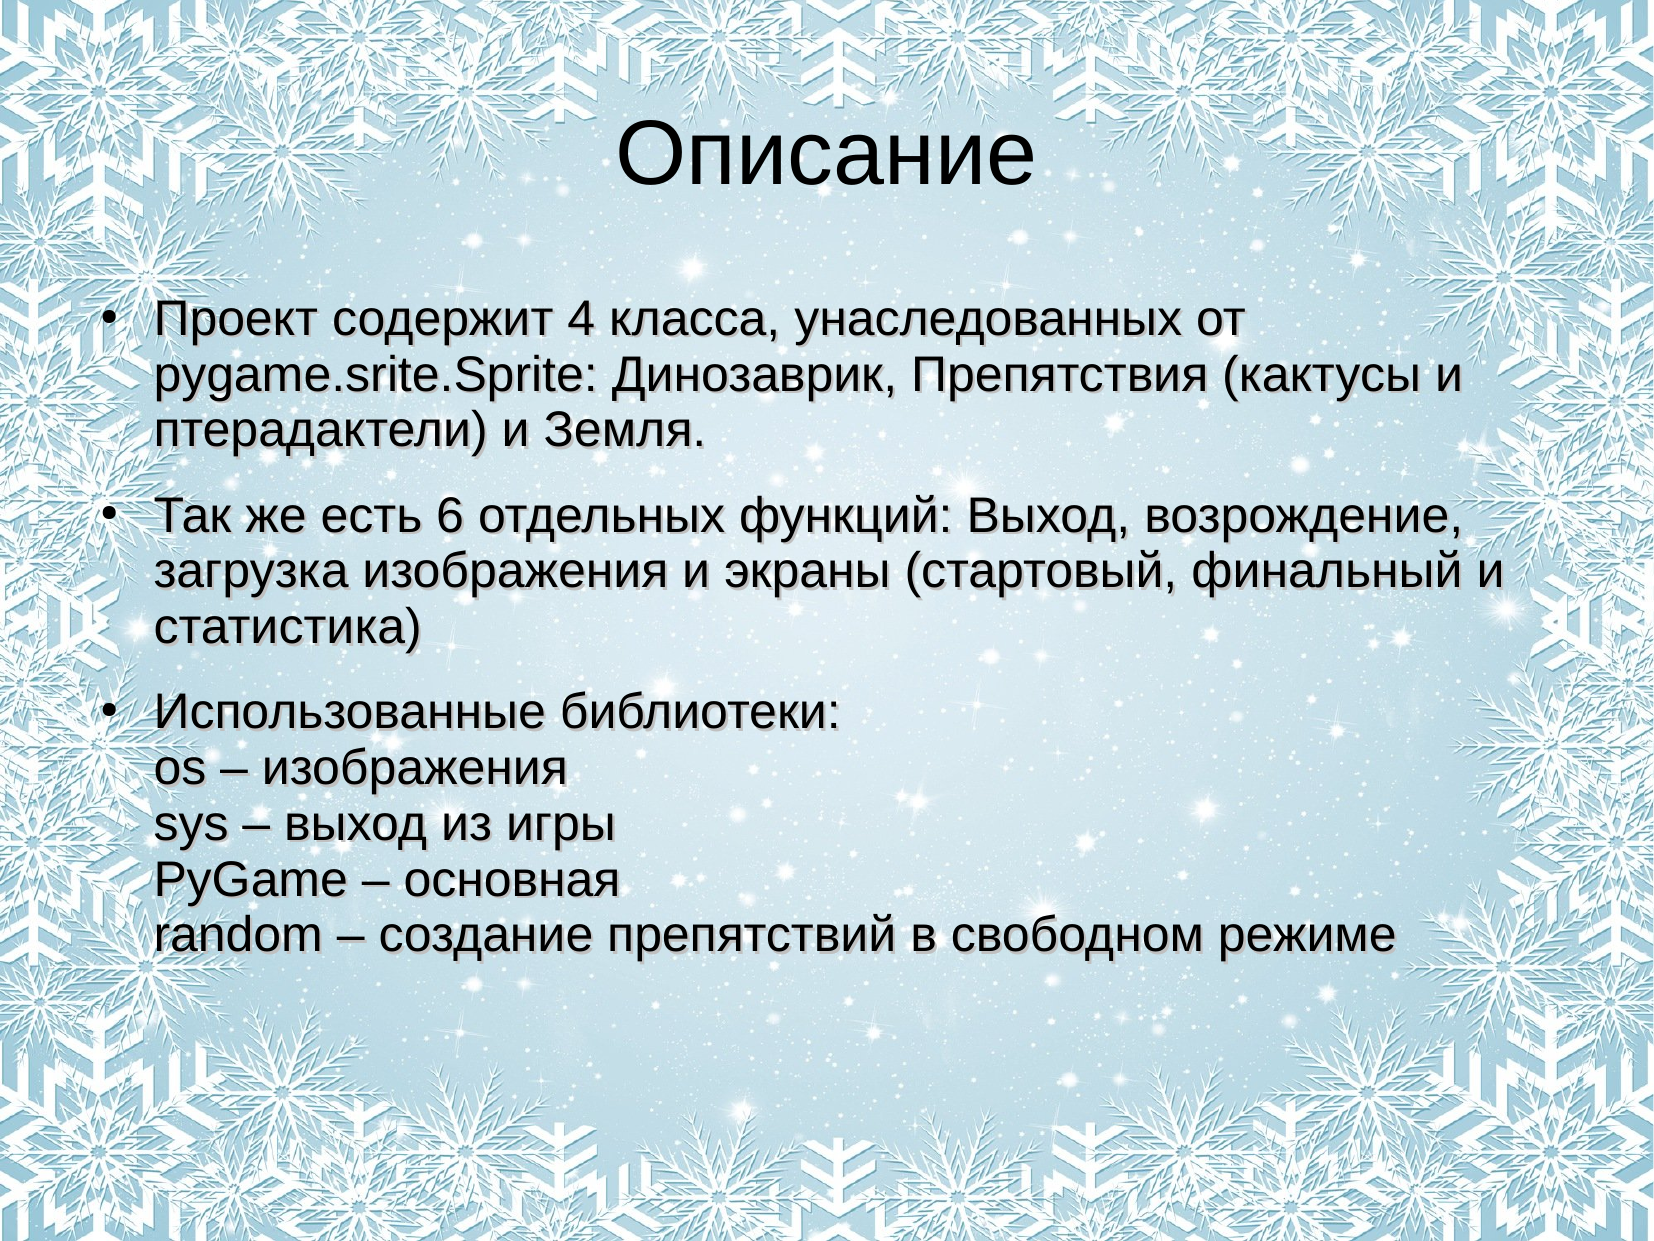

# Описание
Проект содержит 4 класса, унаследованных от pygame.srite.Sprite: Динозаврик, Препятствия (кактусы и птерадактели) и Земля.
Так же есть 6 отдельных функций: Выход, возрождение, загрузка изображения и экраны (стартовый, финальный и статистика)
Использованные библиотеки:
os – изображения
sys – выход из игры
PyGame – основная
random – создание препятствий в свободном режиме